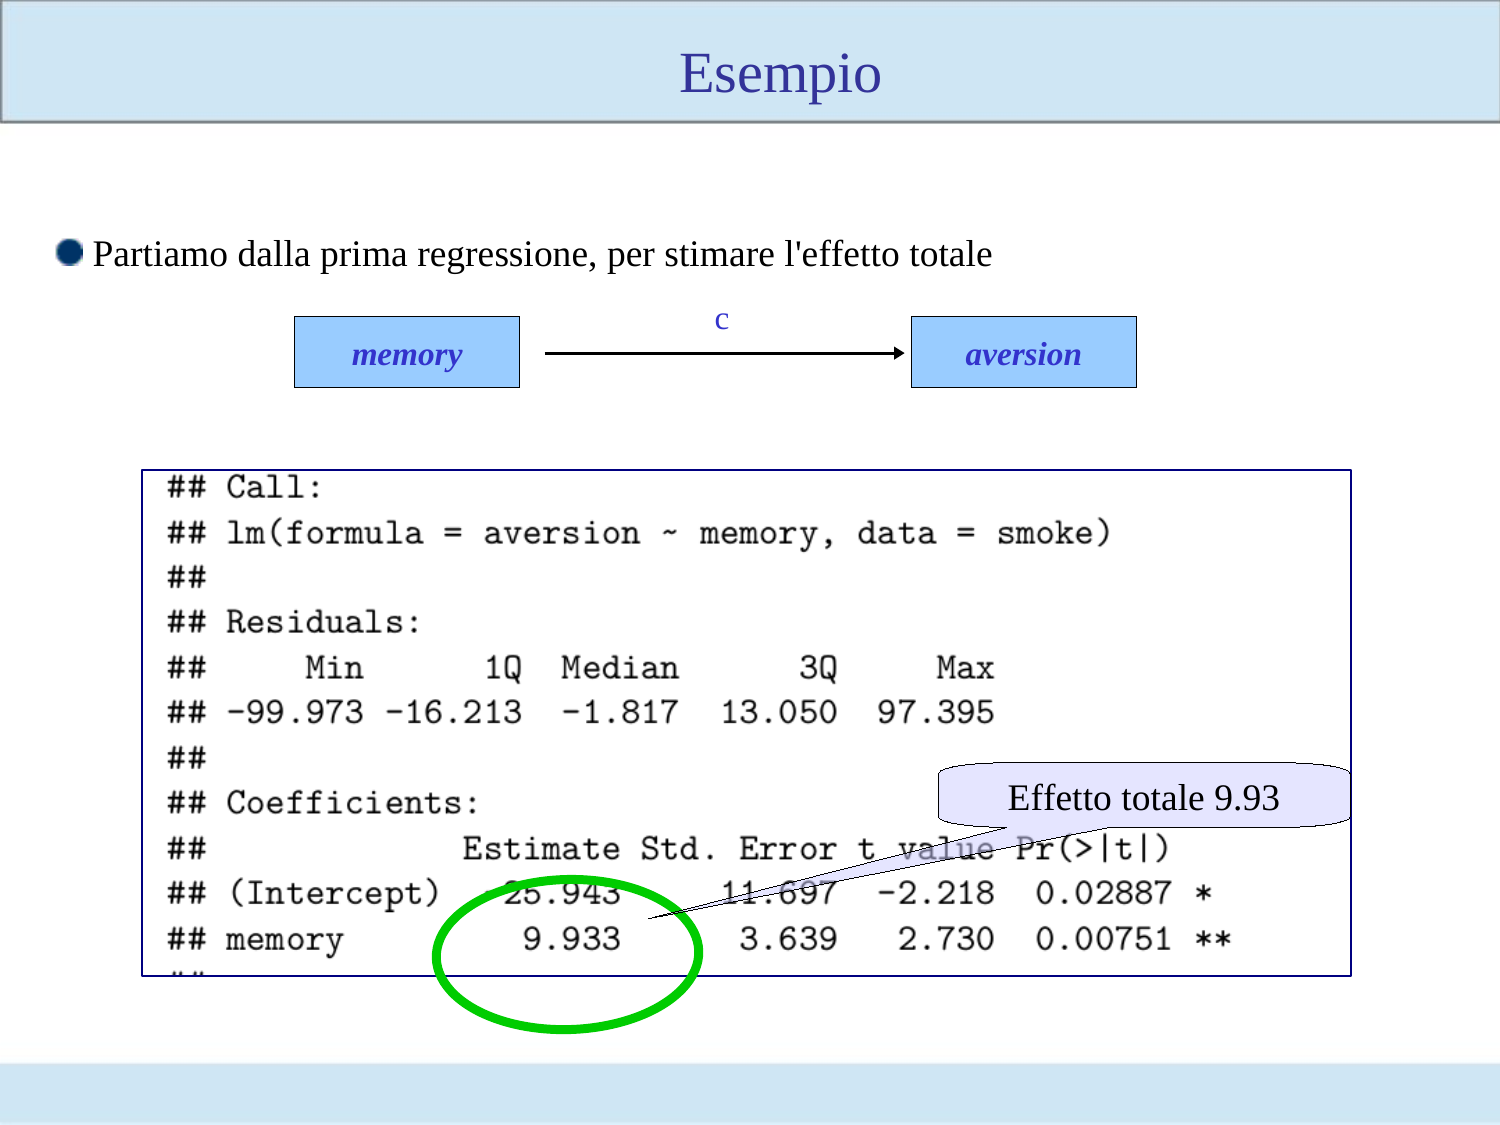

# Esempio
 Partiamo dalla prima regressione, per stimare l'effetto totale
c
memory
aversion
Effetto totale 9.93